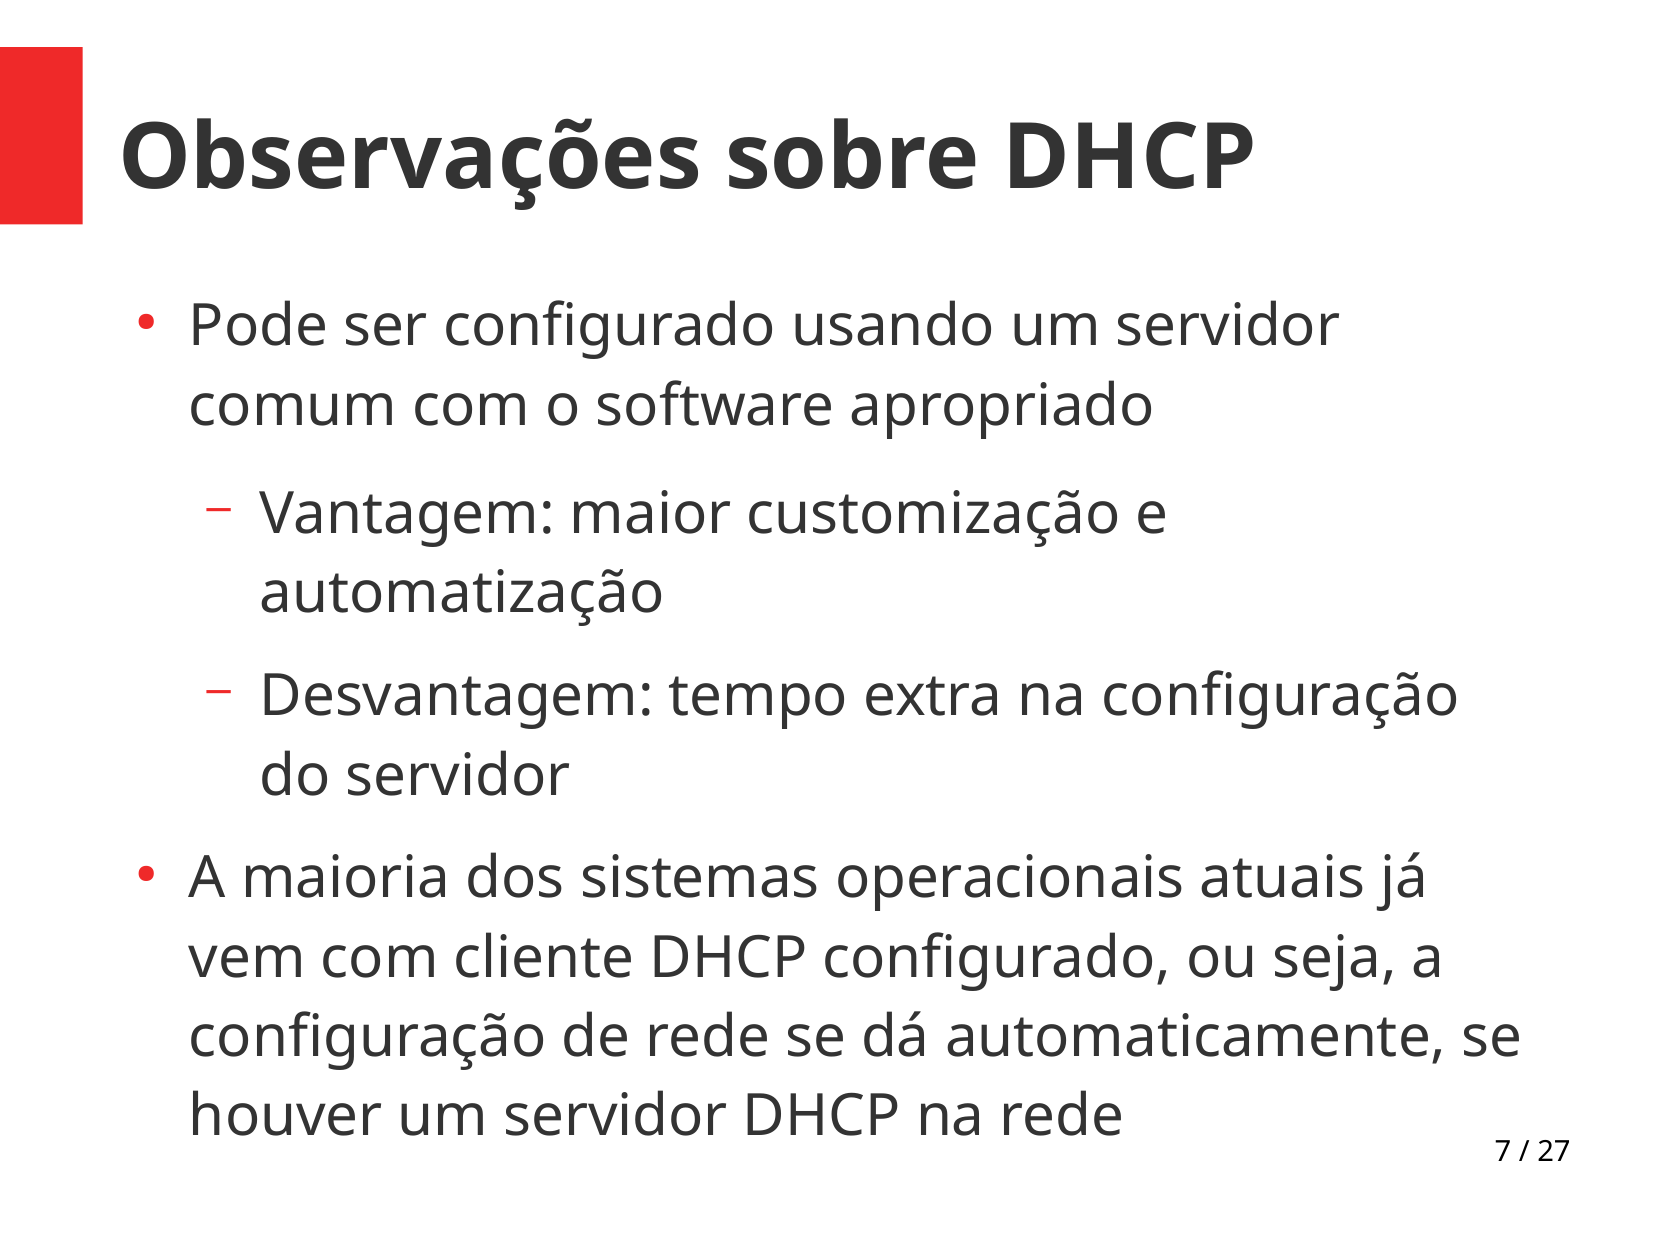

# Observações sobre DHCP
Pode ser configurado usando um servidor comum com o software apropriado
Vantagem: maior customização e automatização
Desvantagem: tempo extra na configuração do servidor
A maioria dos sistemas operacionais atuais já vem com cliente DHCP configurado, ou seja, a configuração de rede se dá automaticamente, se houver um servidor DHCP na rede
7